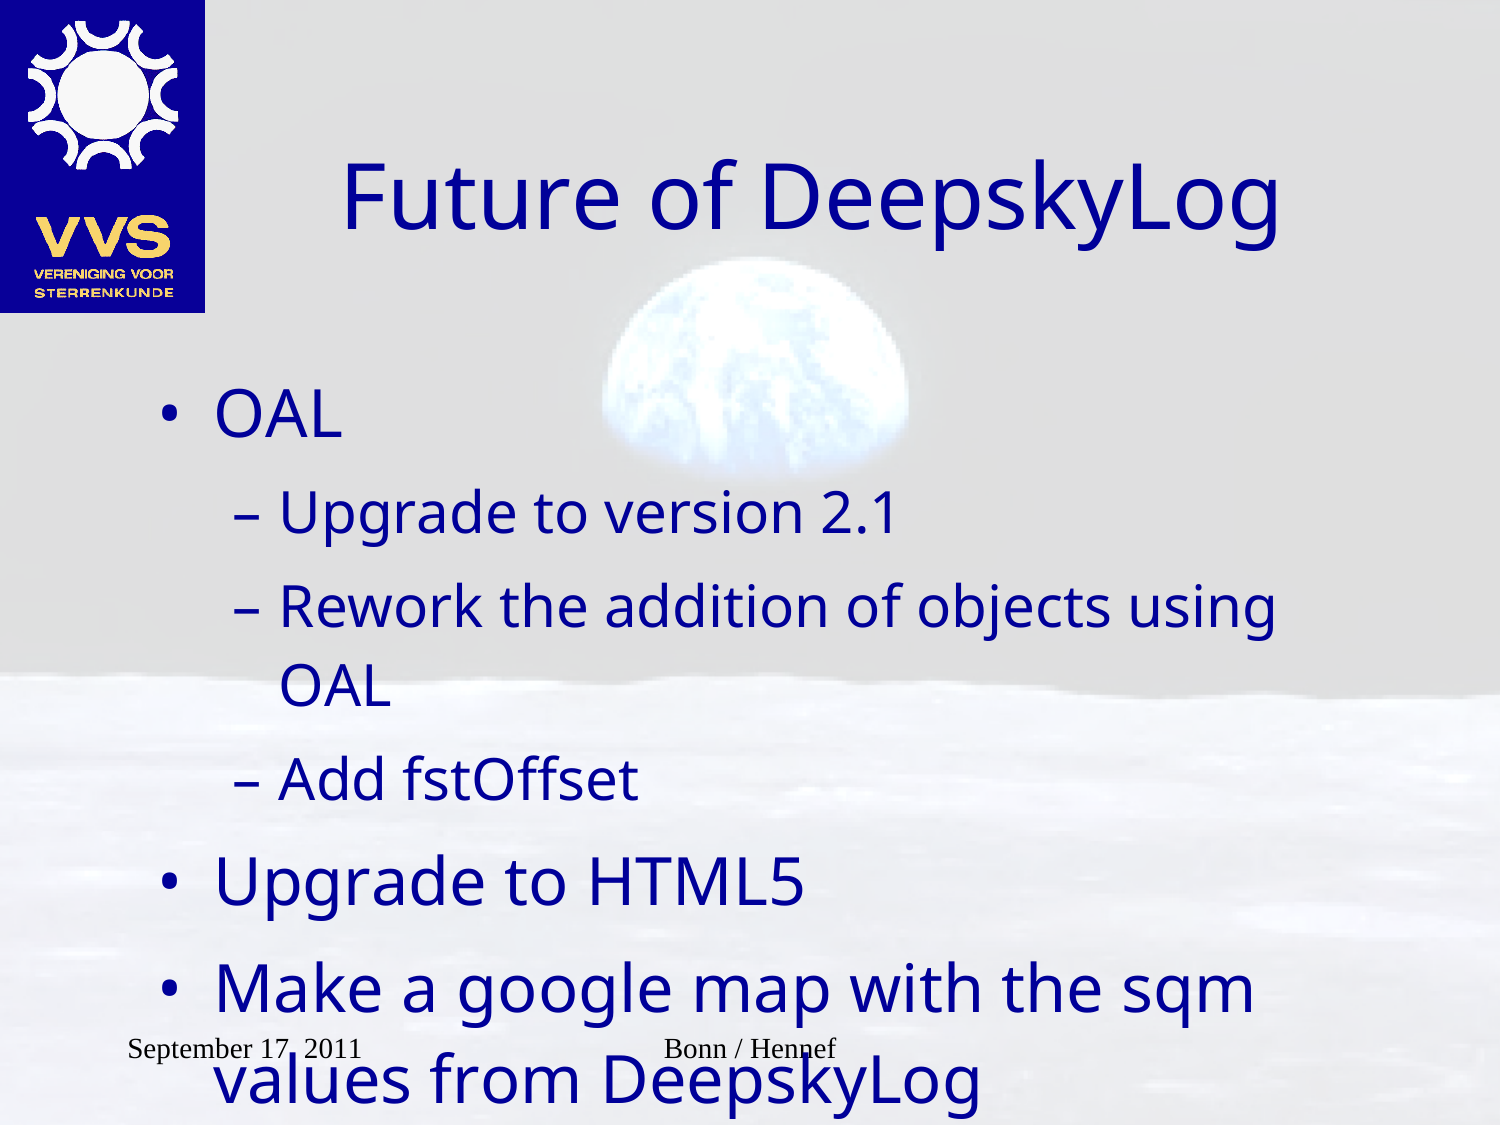

Future of DeepskyLog
# OAL
Upgrade to version 2.1
Rework the addition of objects using OAL
Add fstOffset
Upgrade to HTML5
Make a google map with the sqm values from DeepskyLog
September 17, 2011
Bonn / Hennef